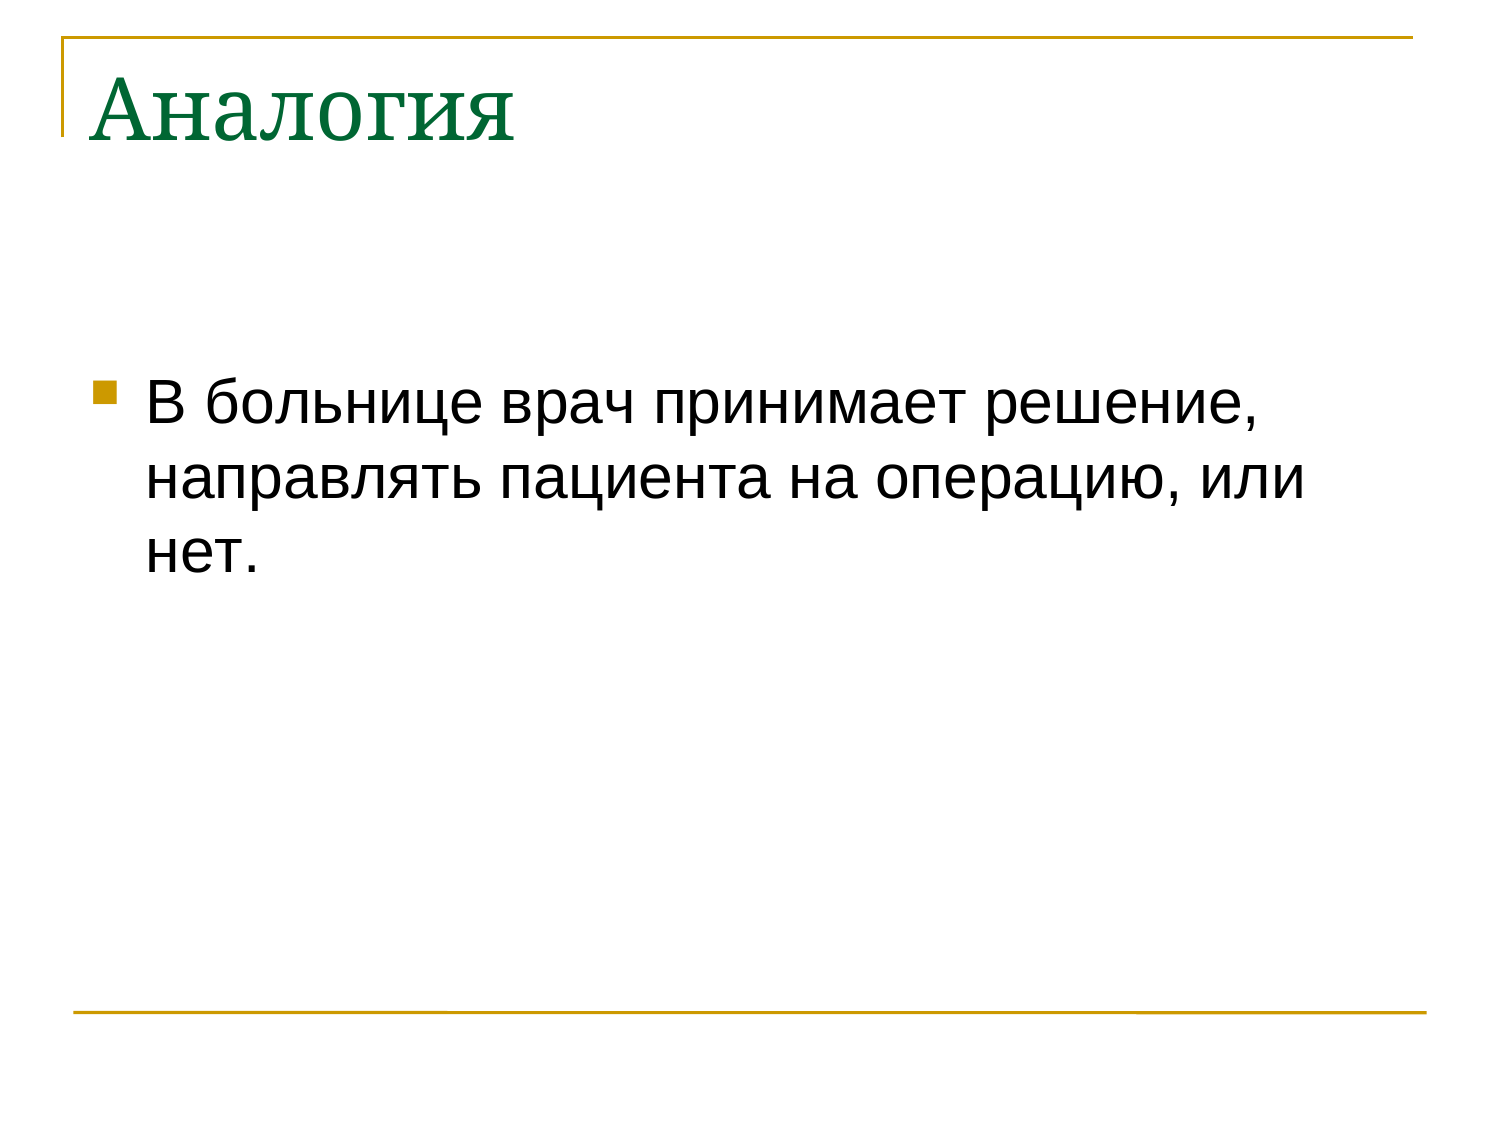

# Аналогия
В больнице врач принимает решение, направлять пациента на операцию, или нет.